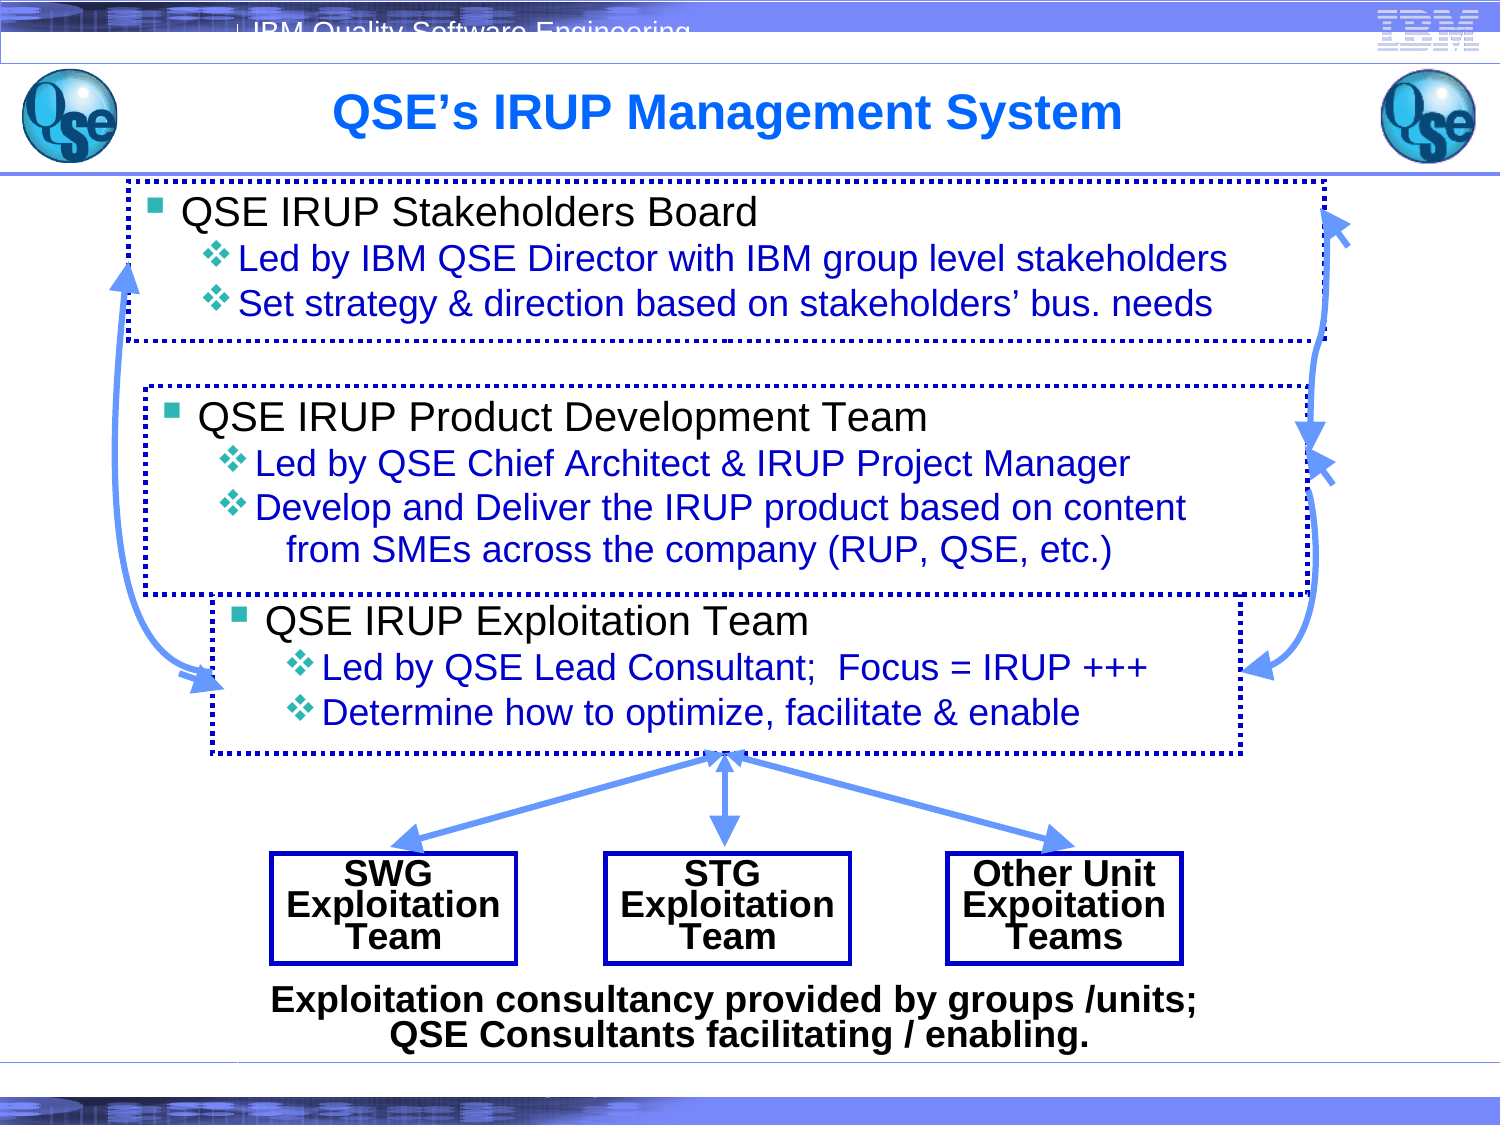

QSE’s IRUP Management System
QSE IRUP Stakeholders Board
Led by IBM QSE Director with IBM group level stakeholders
Set strategy & direction based on stakeholders’ bus. needs
QSE IRUP Product Development Team
Led by QSE Chief Architect & IRUP Project Manager
Develop and Deliver the IRUP product based on content
 from SMEs across the company (RUP, QSE, etc.)
QSE IRUP Exploitation Team
Led by QSE Lead Consultant; Focus = IRUP +++
Determine how to optimize, facilitate & enable
SWG
Exploitation
Team
STG
Exploitation
Team
Other Unit
Expoitation
Teams
Exploitation consultancy provided by groups /units;
 QSE Consultants facilitating / enabling.
22